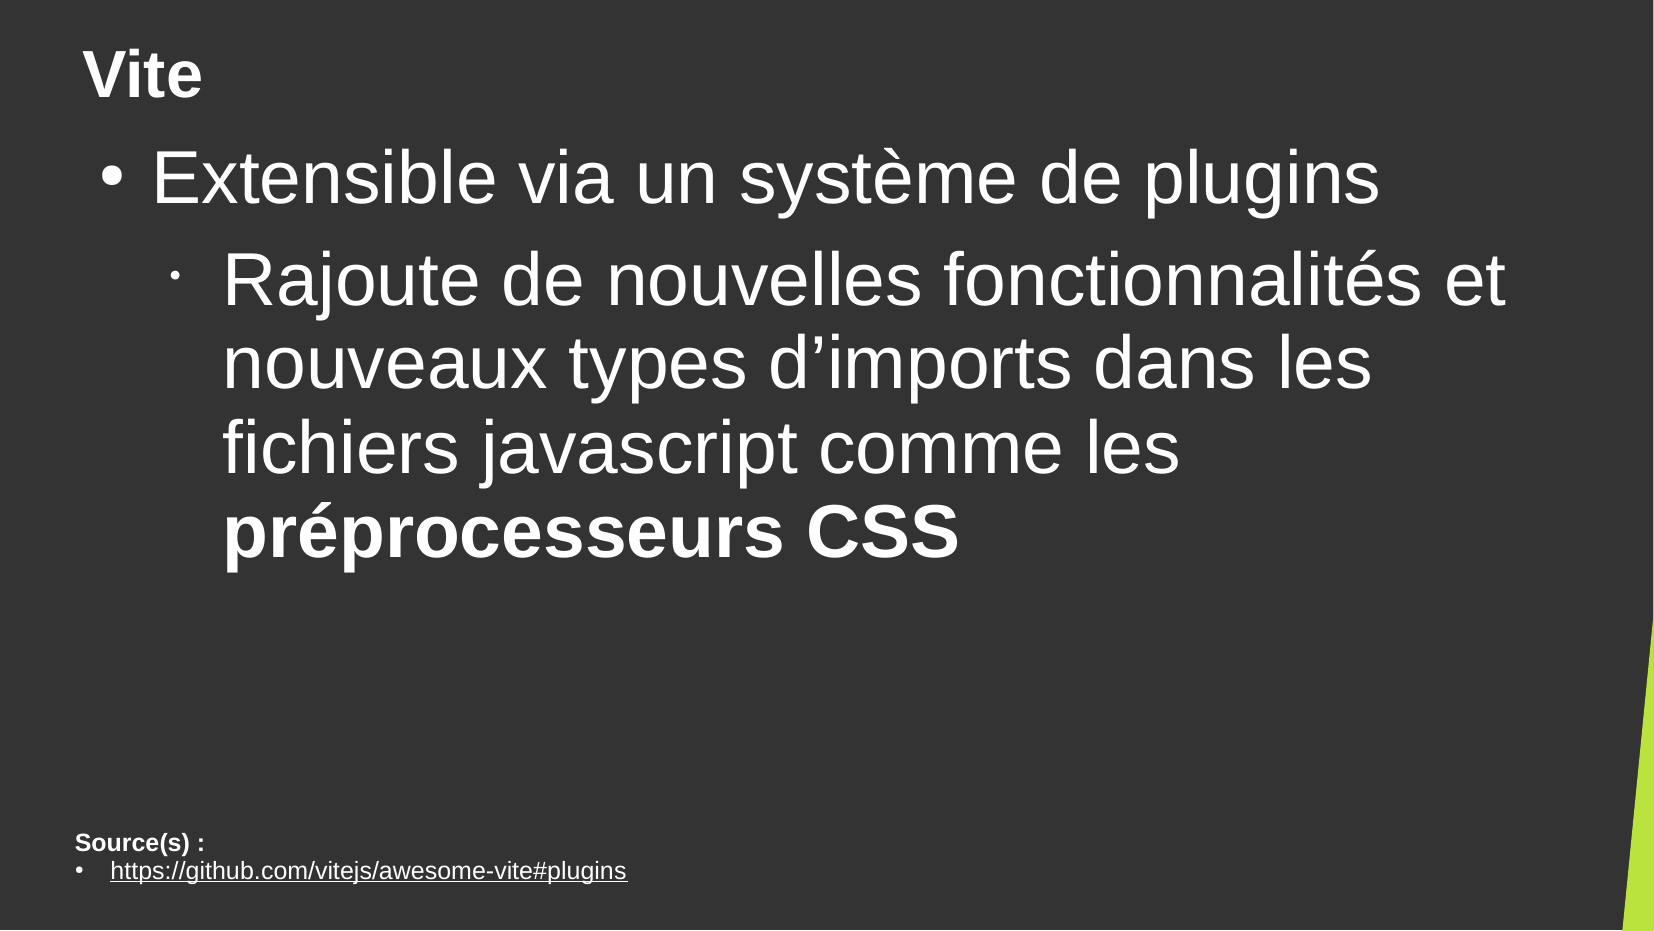

# Vite
Extensible via un système de plugins
Rajoute de nouvelles fonctionnalités et nouveaux types d’imports dans les fichiers javascript comme les préprocesseurs CSS
Source(s) :
https://github.com/vitejs/awesome-vite#plugins